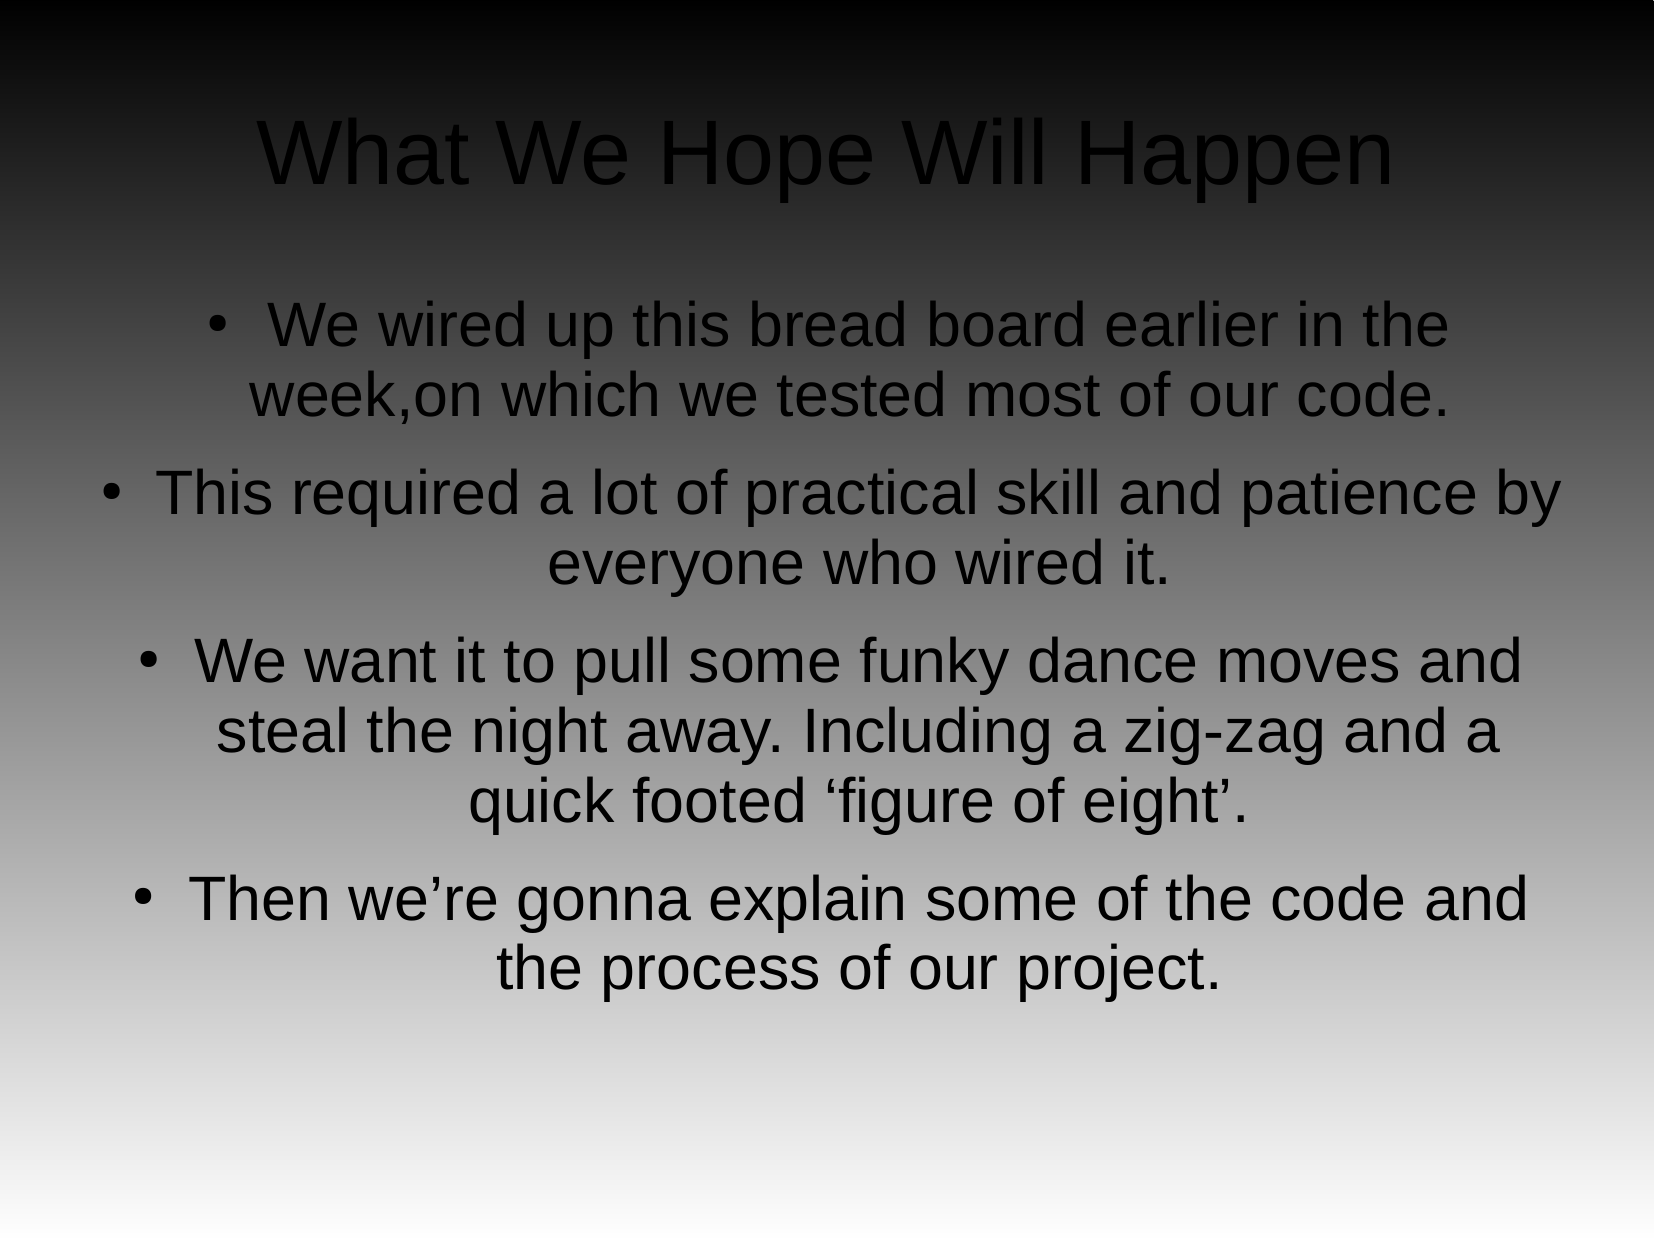

# What We Hope Will Happen
We wired up this bread board earlier in the week,on which we tested most of our code.
This required a lot of practical skill and patience by everyone who wired it.
We want it to pull some funky dance moves and steal the night away. Including a zig-zag and a quick footed ‘figure of eight’.
Then we’re gonna explain some of the code and the process of our project.